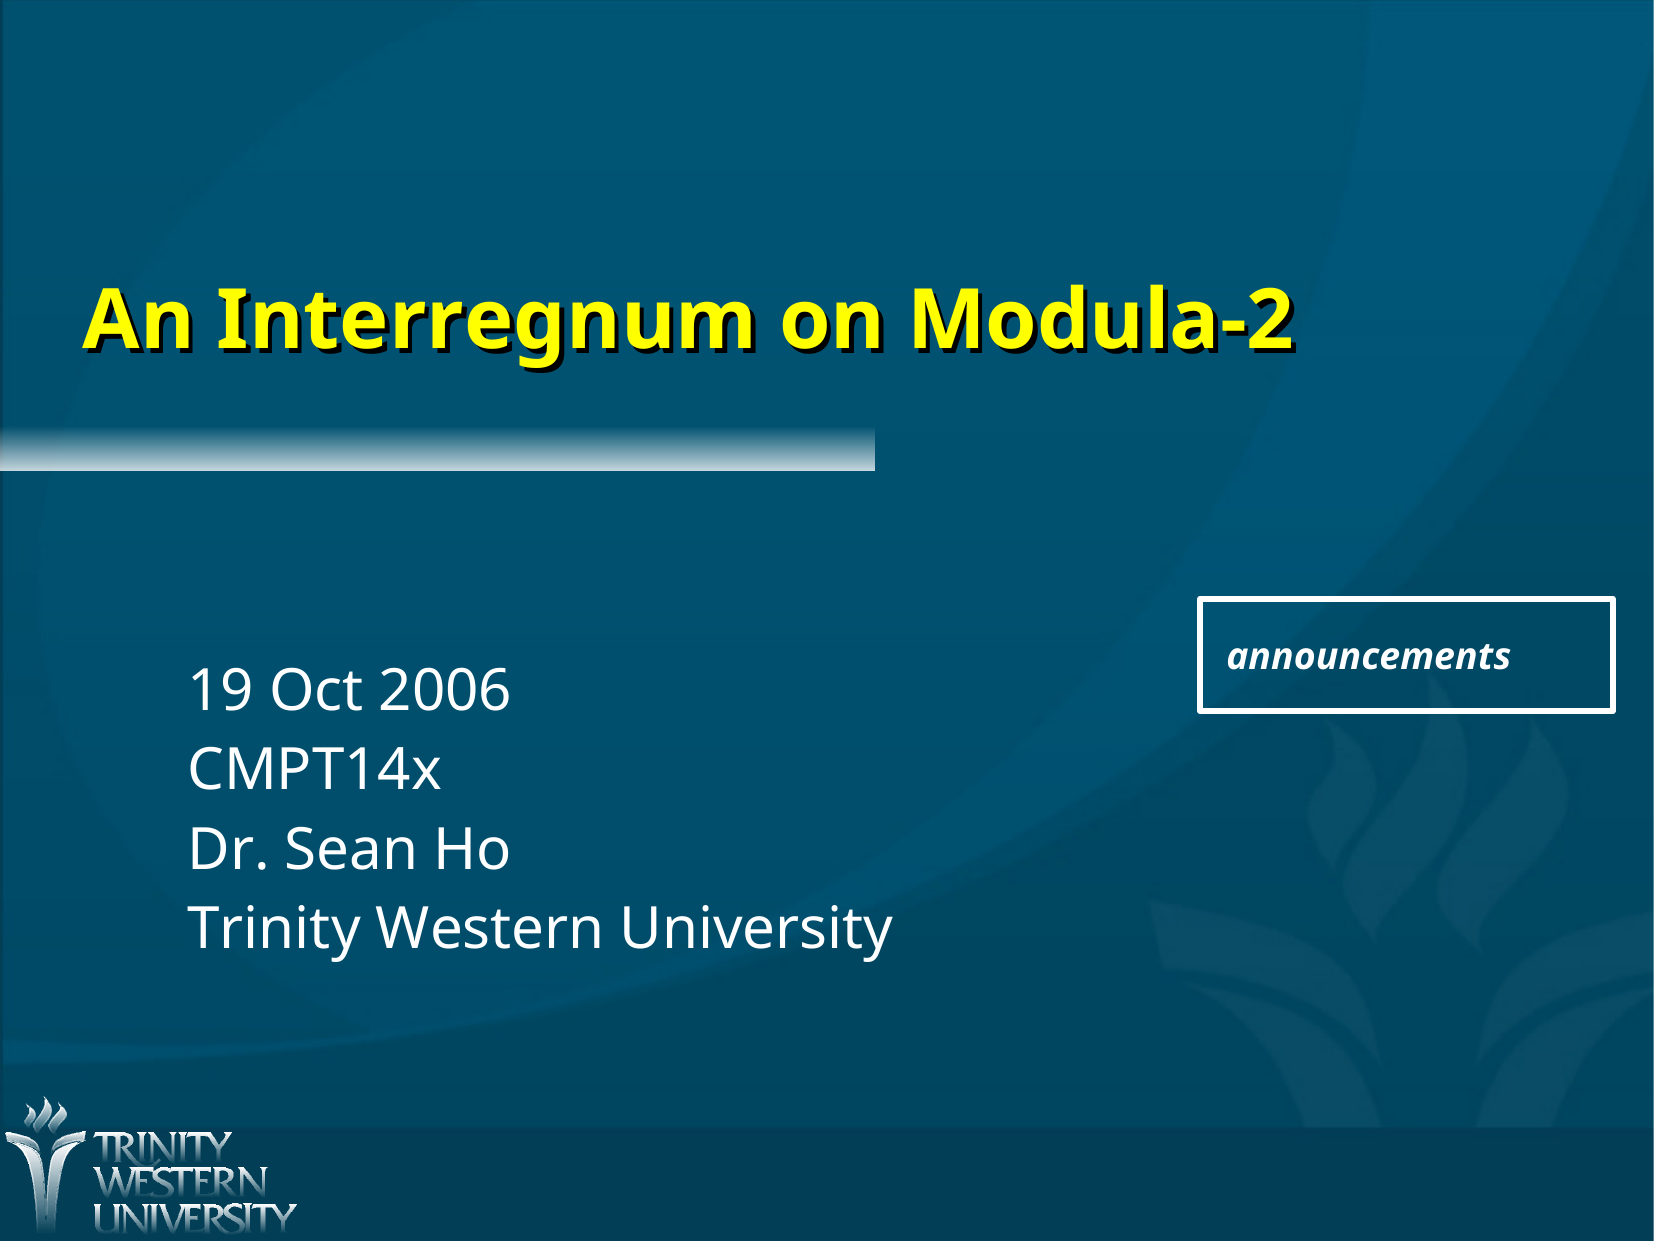

# An Interregnum on Modula-2
19 Oct 2006
CMPT14x
Dr. Sean Ho
Trinity Western University
announcements